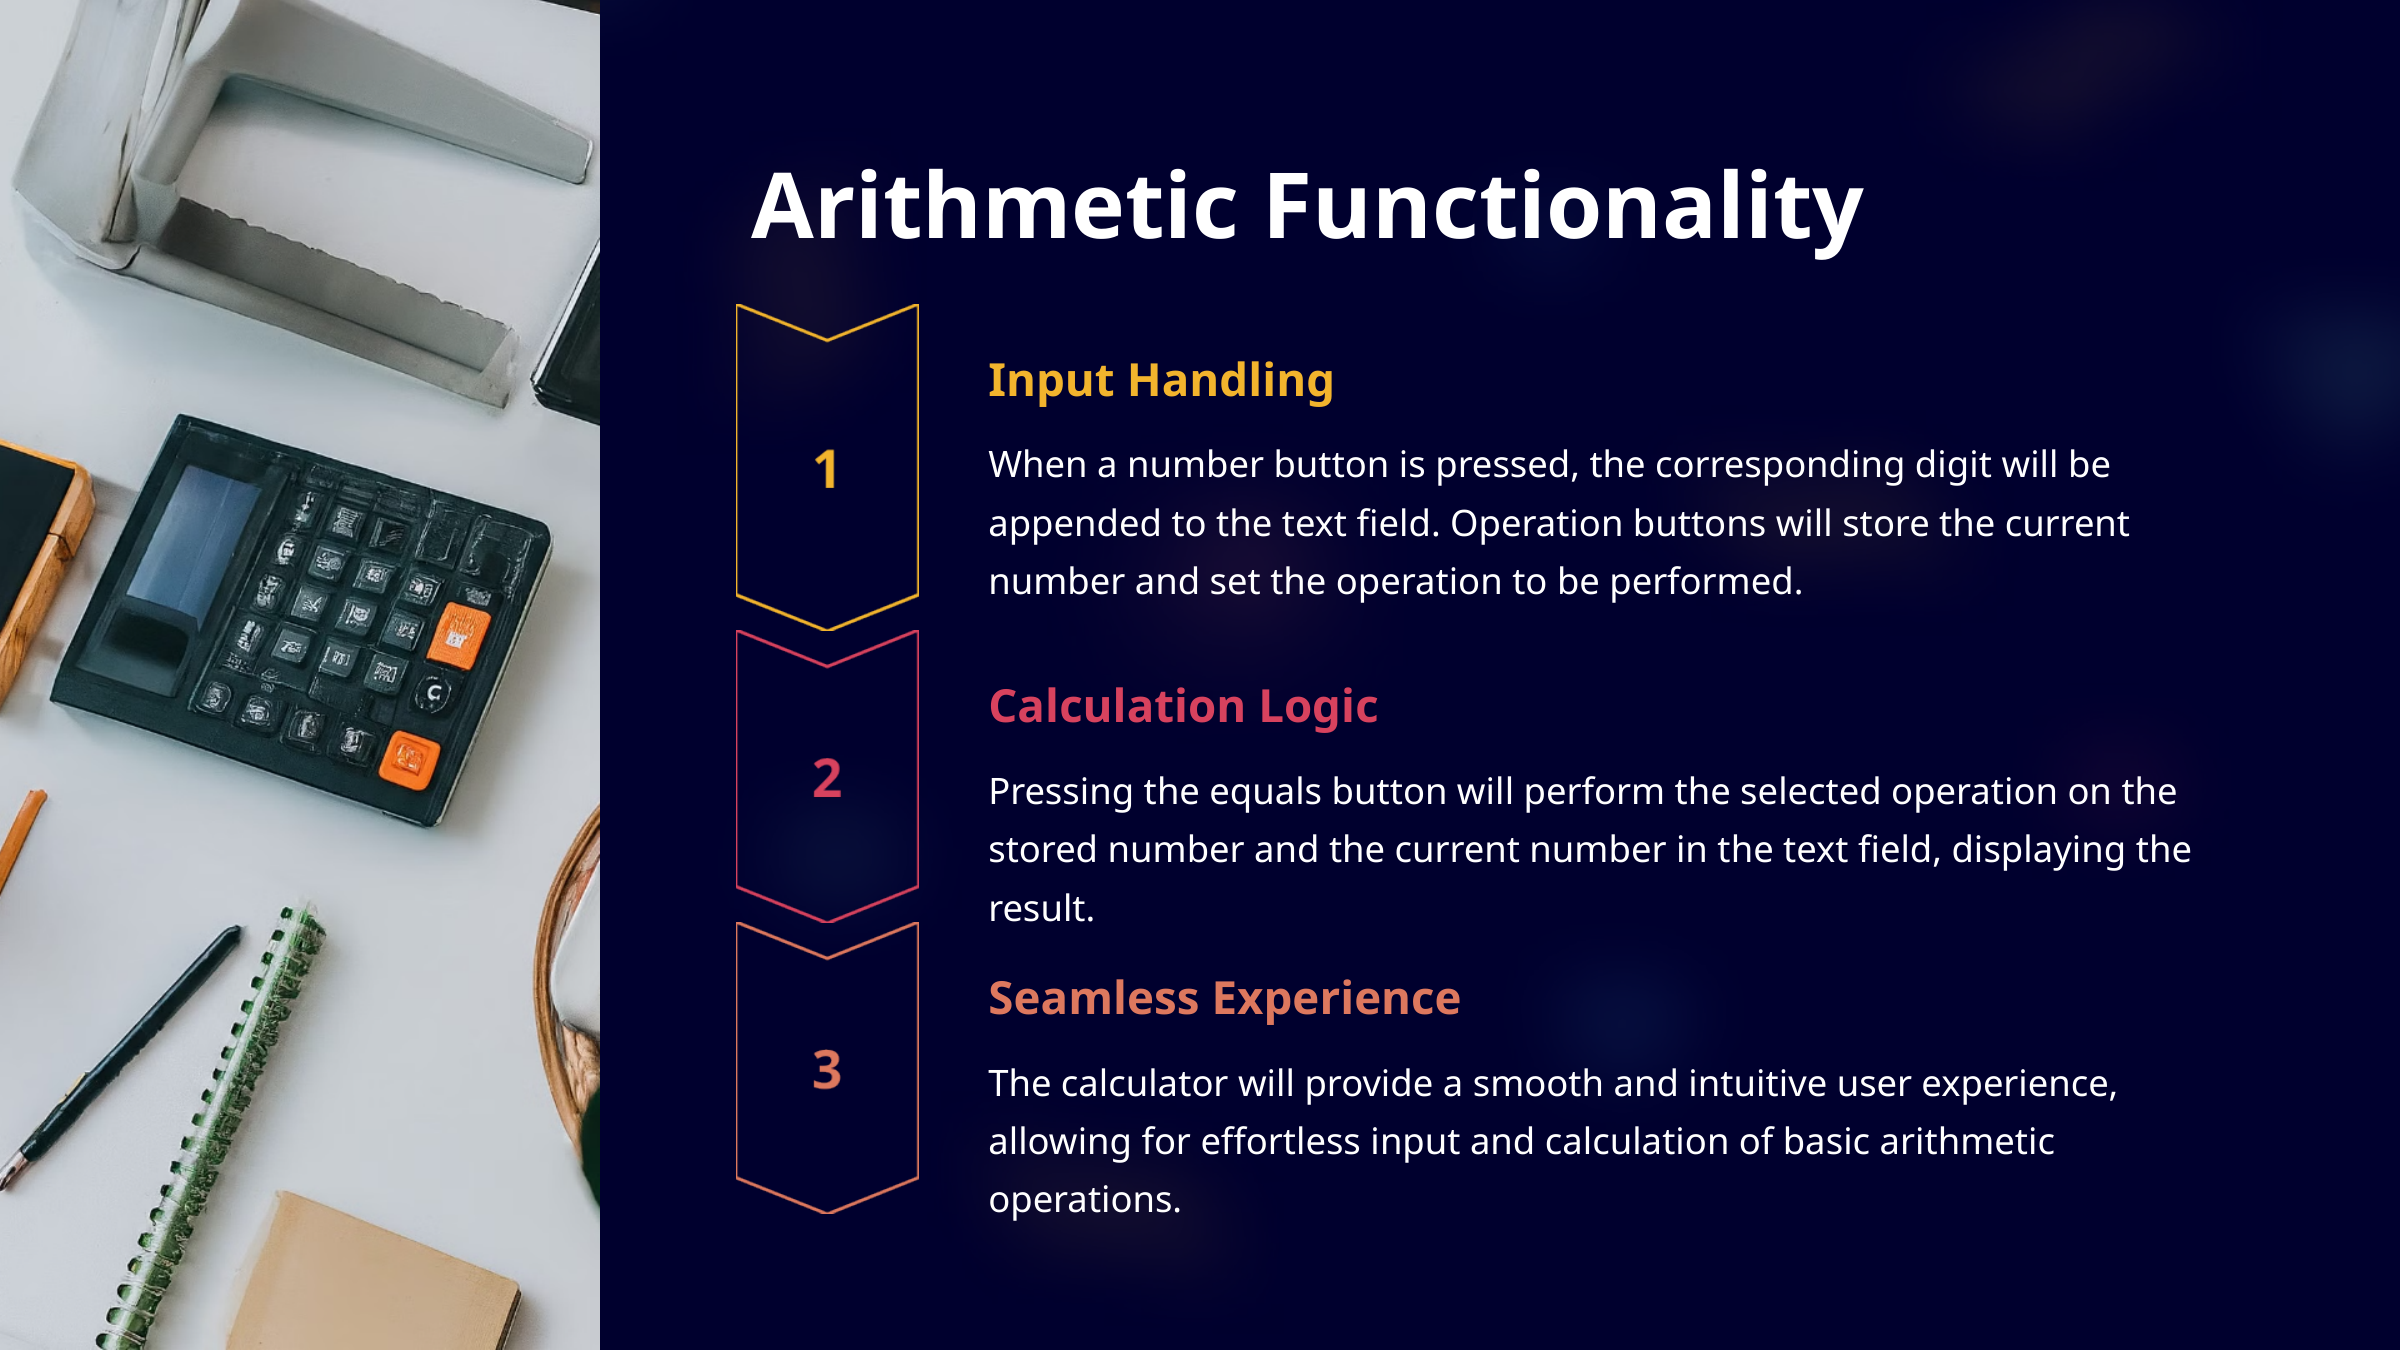

Arithmetic Functionality
Input Handling
When a number button is pressed, the corresponding digit will be appended to the text field. Operation buttons will store the current number and set the operation to be performed.
Calculation Logic
Pressing the equals button will perform the selected operation on the stored number and the current number in the text field, displaying the result.
Seamless Experience
The calculator will provide a smooth and intuitive user experience, allowing for effortless input and calculation of basic arithmetic operations.